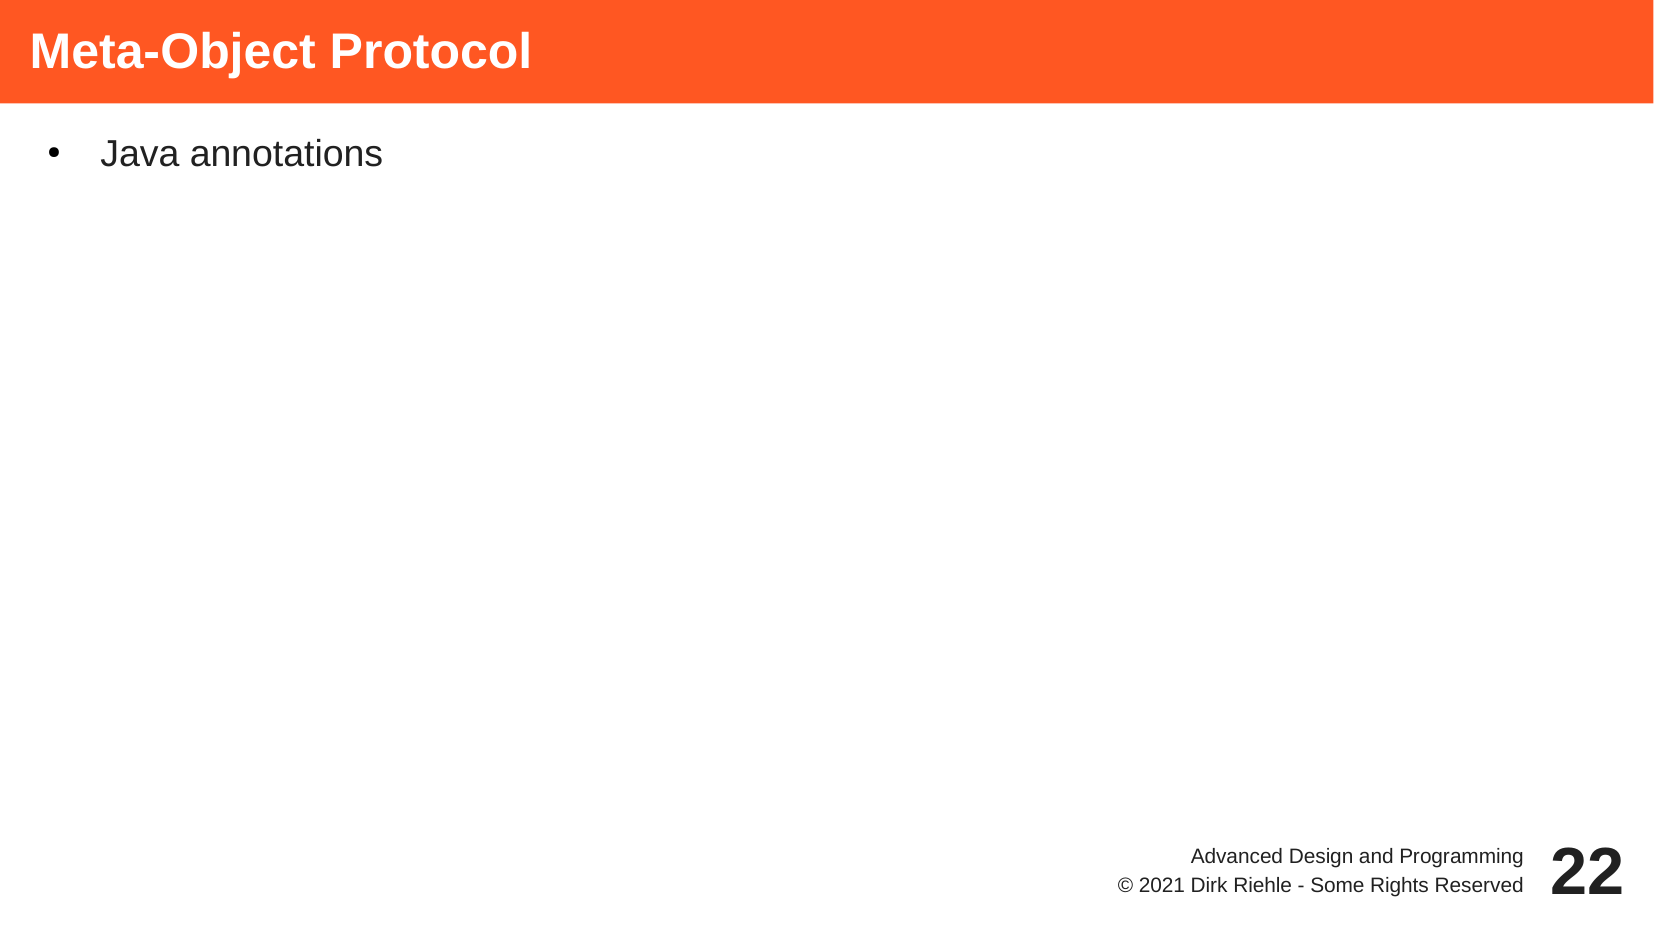

# Meta-Object Protocol
Java annotations
Advanced Design and Programming
22
© 2021 Dirk Riehle - Some Rights Reserved